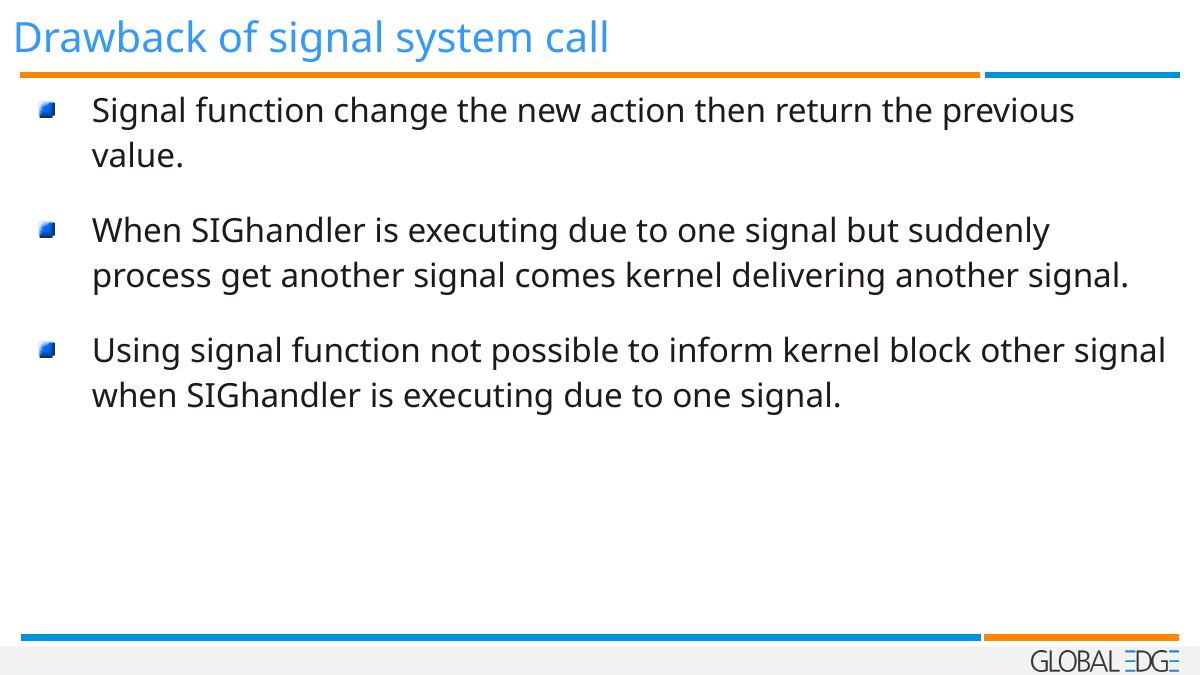

# Drawback of signal system call
Signal function change the new action then return the previous value.
When SIGhandler is executing due to one signal but suddenly process get another signal comes kernel delivering another signal.
Using signal function not possible to inform kernel block other signal when SIGhandler is executing due to one signal.